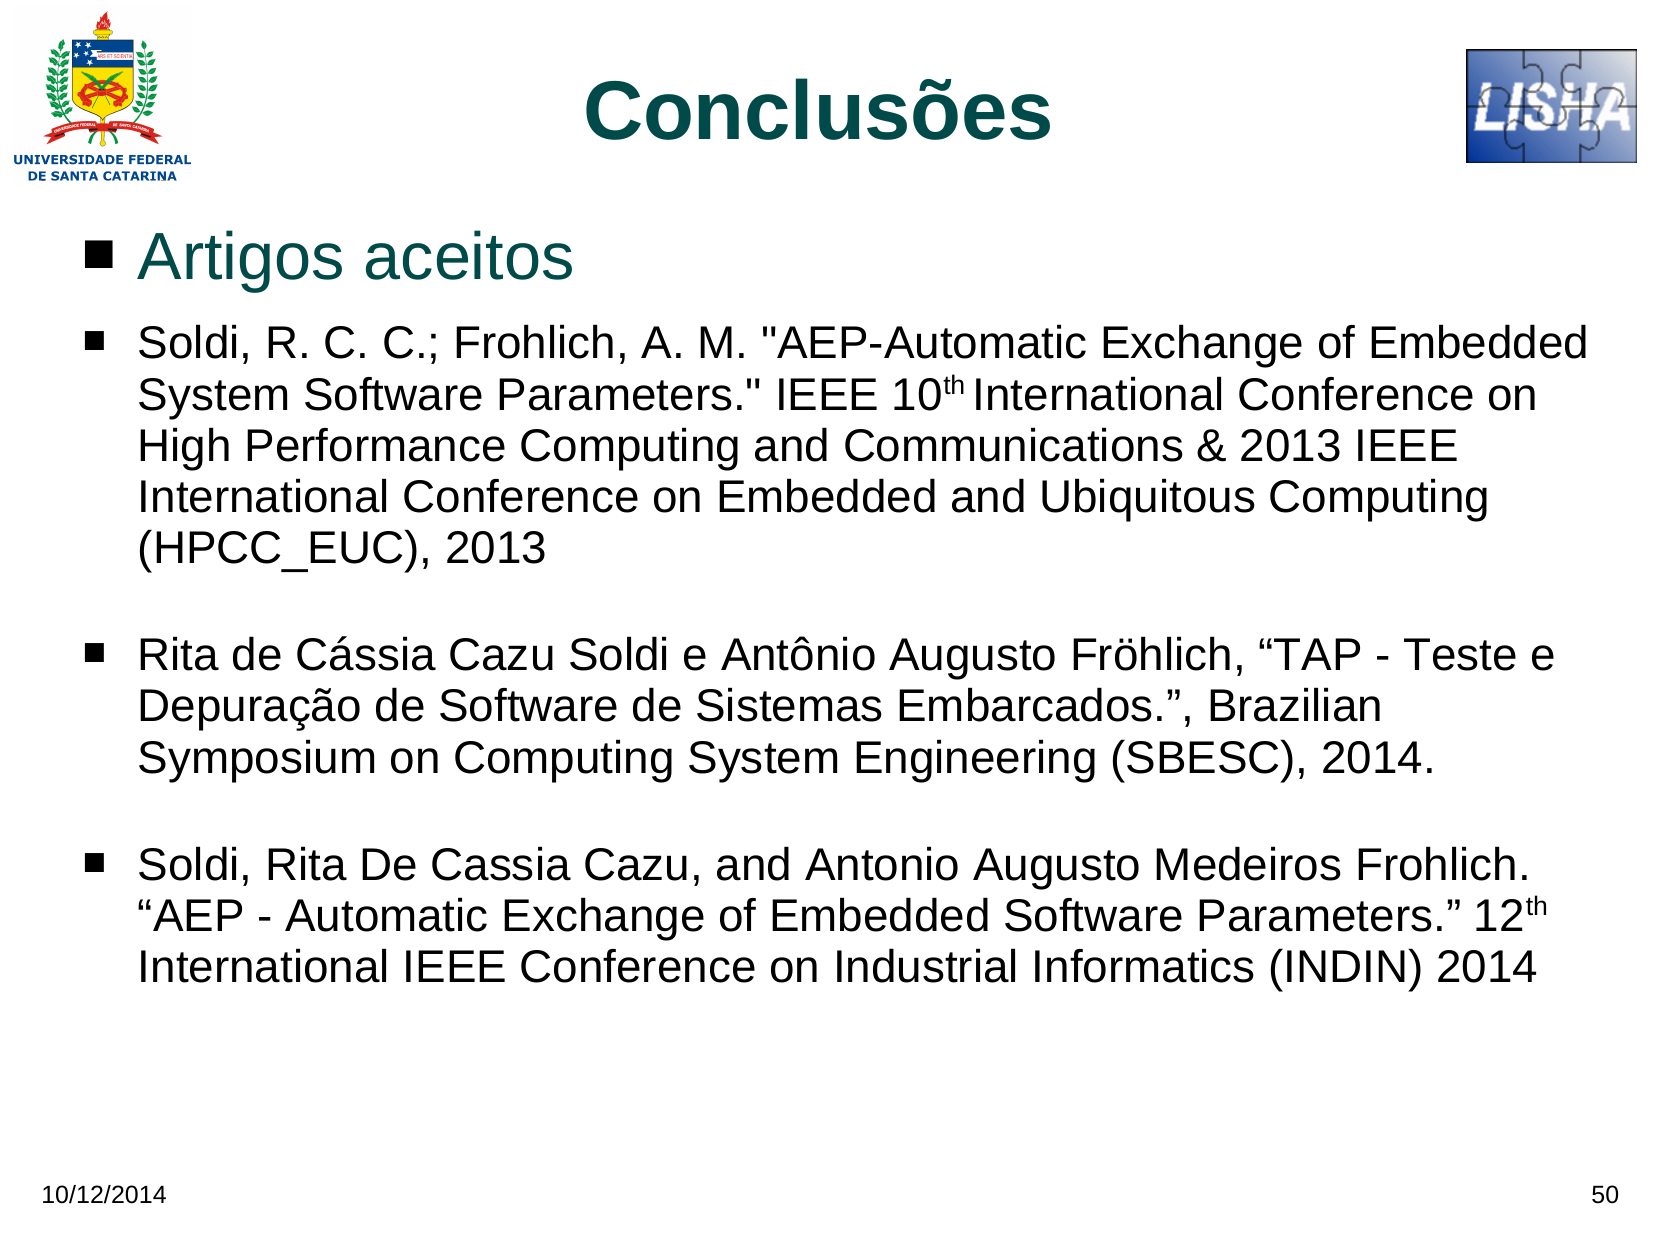

# Conclusões
Artigos aceitos
Soldi, R. C. C.; Frohlich, A. M. "AEP-Automatic Exchange of Embedded System Software Parameters." IEEE 10th International Conference on High Performance Computing and Communications & 2013 IEEE International Conference on Embedded and Ubiquitous Computing (HPCC_EUC), 2013
Rita de Cássia Cazu Soldi e Antônio Augusto Fröhlich, “TAP - Teste e Depuração de Software de Sistemas Embarcados.”, Brazilian Symposium on Computing System Engineering (SBESC), 2014.
Soldi, Rita De Cassia Cazu, and Antonio Augusto Medeiros Frohlich. “AEP - Automatic Exchange of Embedded Software Parameters.” 12th International IEEE Conference on Industrial Informatics (INDIN) 2014